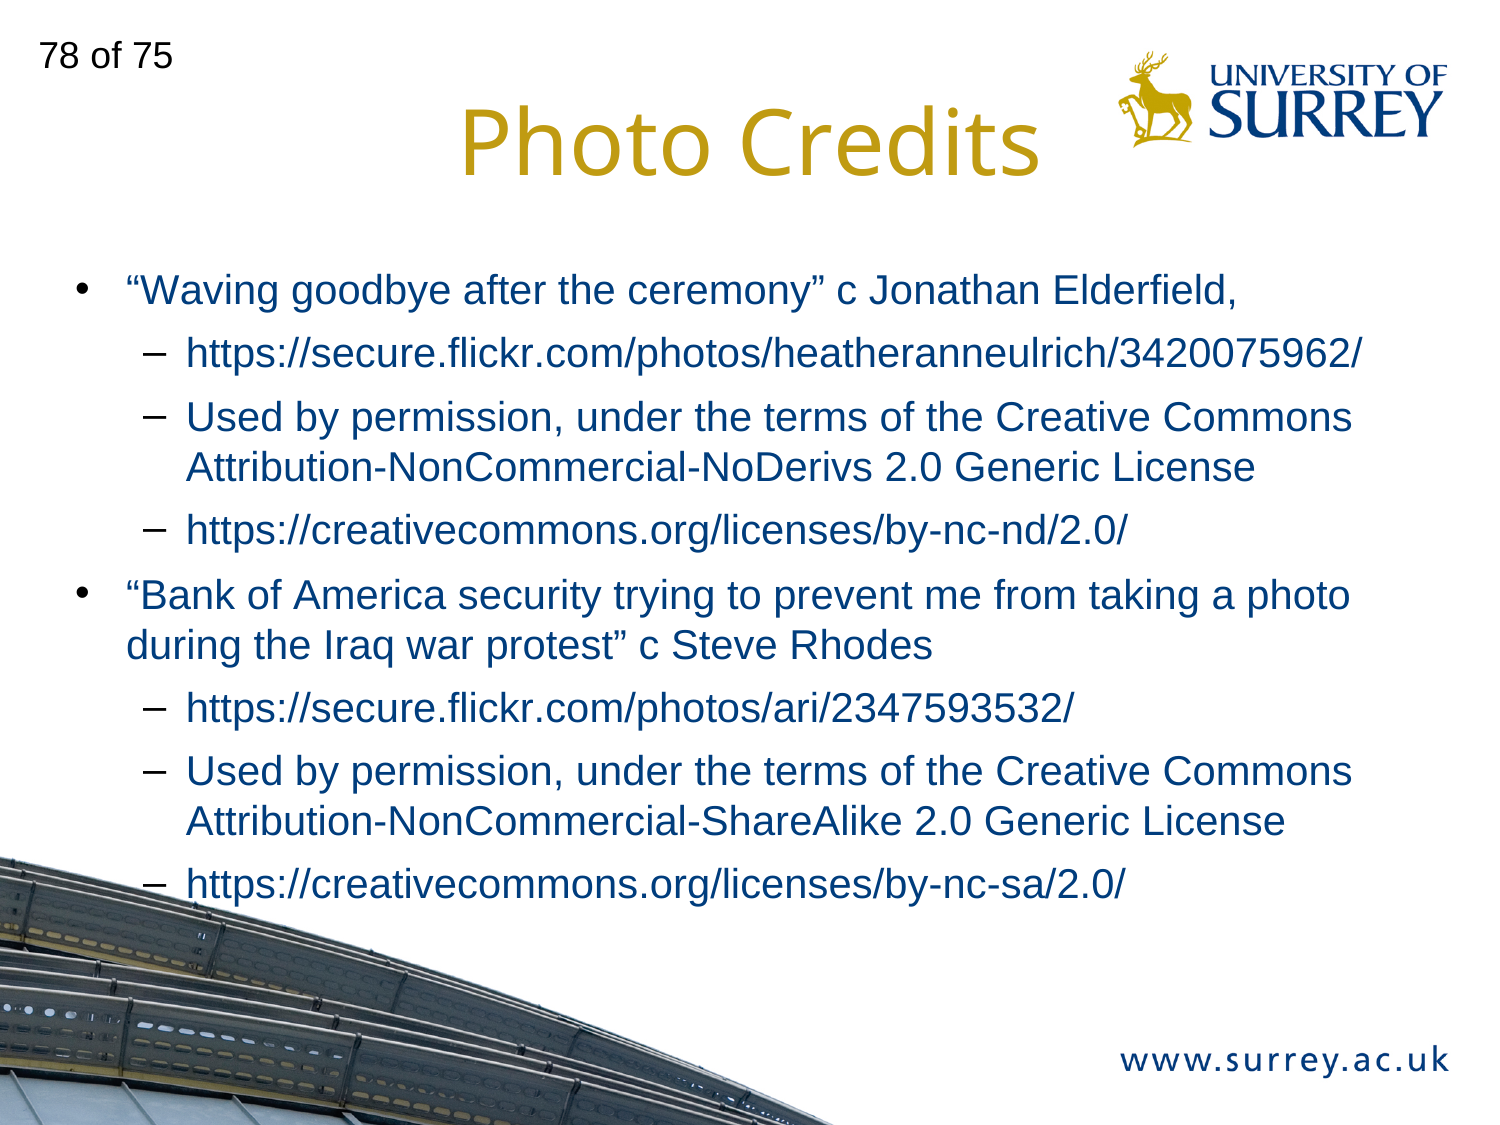

# Photo Credits
“Waving goodbye after the ceremony” c Jonathan Elderfield,
https://secure.flickr.com/photos/heatheranneulrich/3420075962/
Used by permission, under the terms of the Creative Commons Attribution-NonCommercial-NoDerivs 2.0 Generic License
https://creativecommons.org/licenses/by-nc-nd/2.0/
“Bank of America security trying to prevent me from taking a photo during the Iraq war protest” c Steve Rhodes
https://secure.flickr.com/photos/ari/2347593532/
Used by permission, under the terms of the Creative Commons Attribution-NonCommercial-ShareAlike 2.0 Generic License
https://creativecommons.org/licenses/by-nc-sa/2.0/